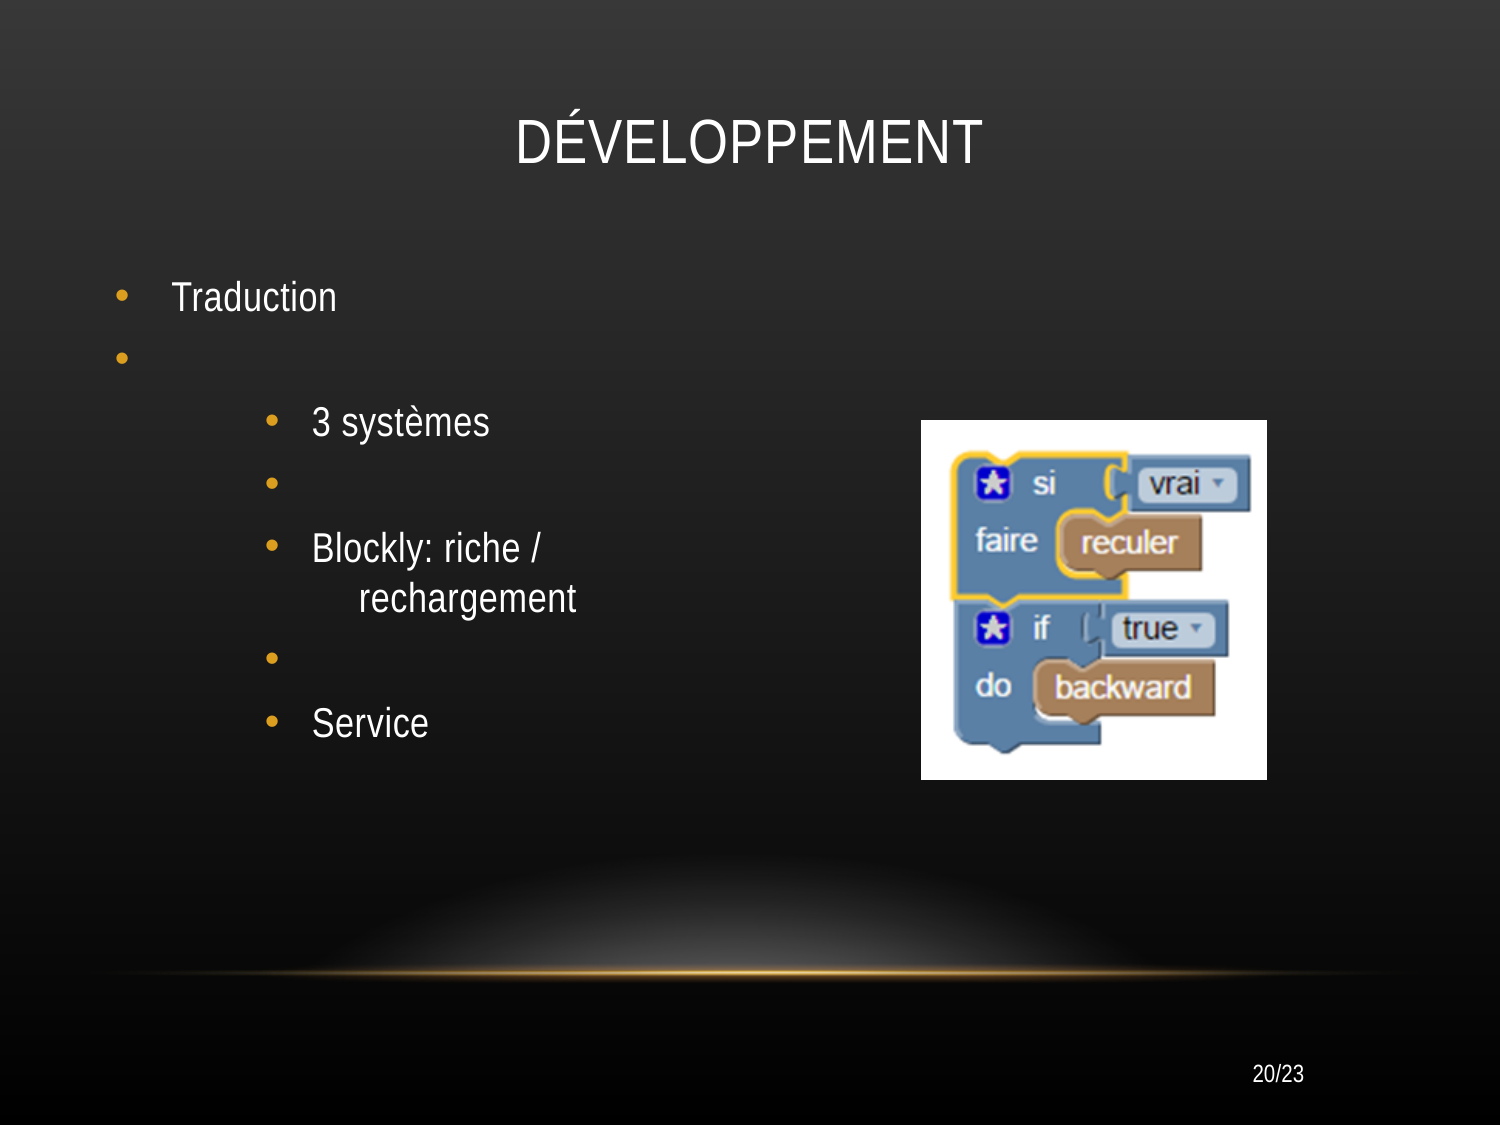

développement
# Traduction
3 systèmes
Blockly: riche / rechargement
Service